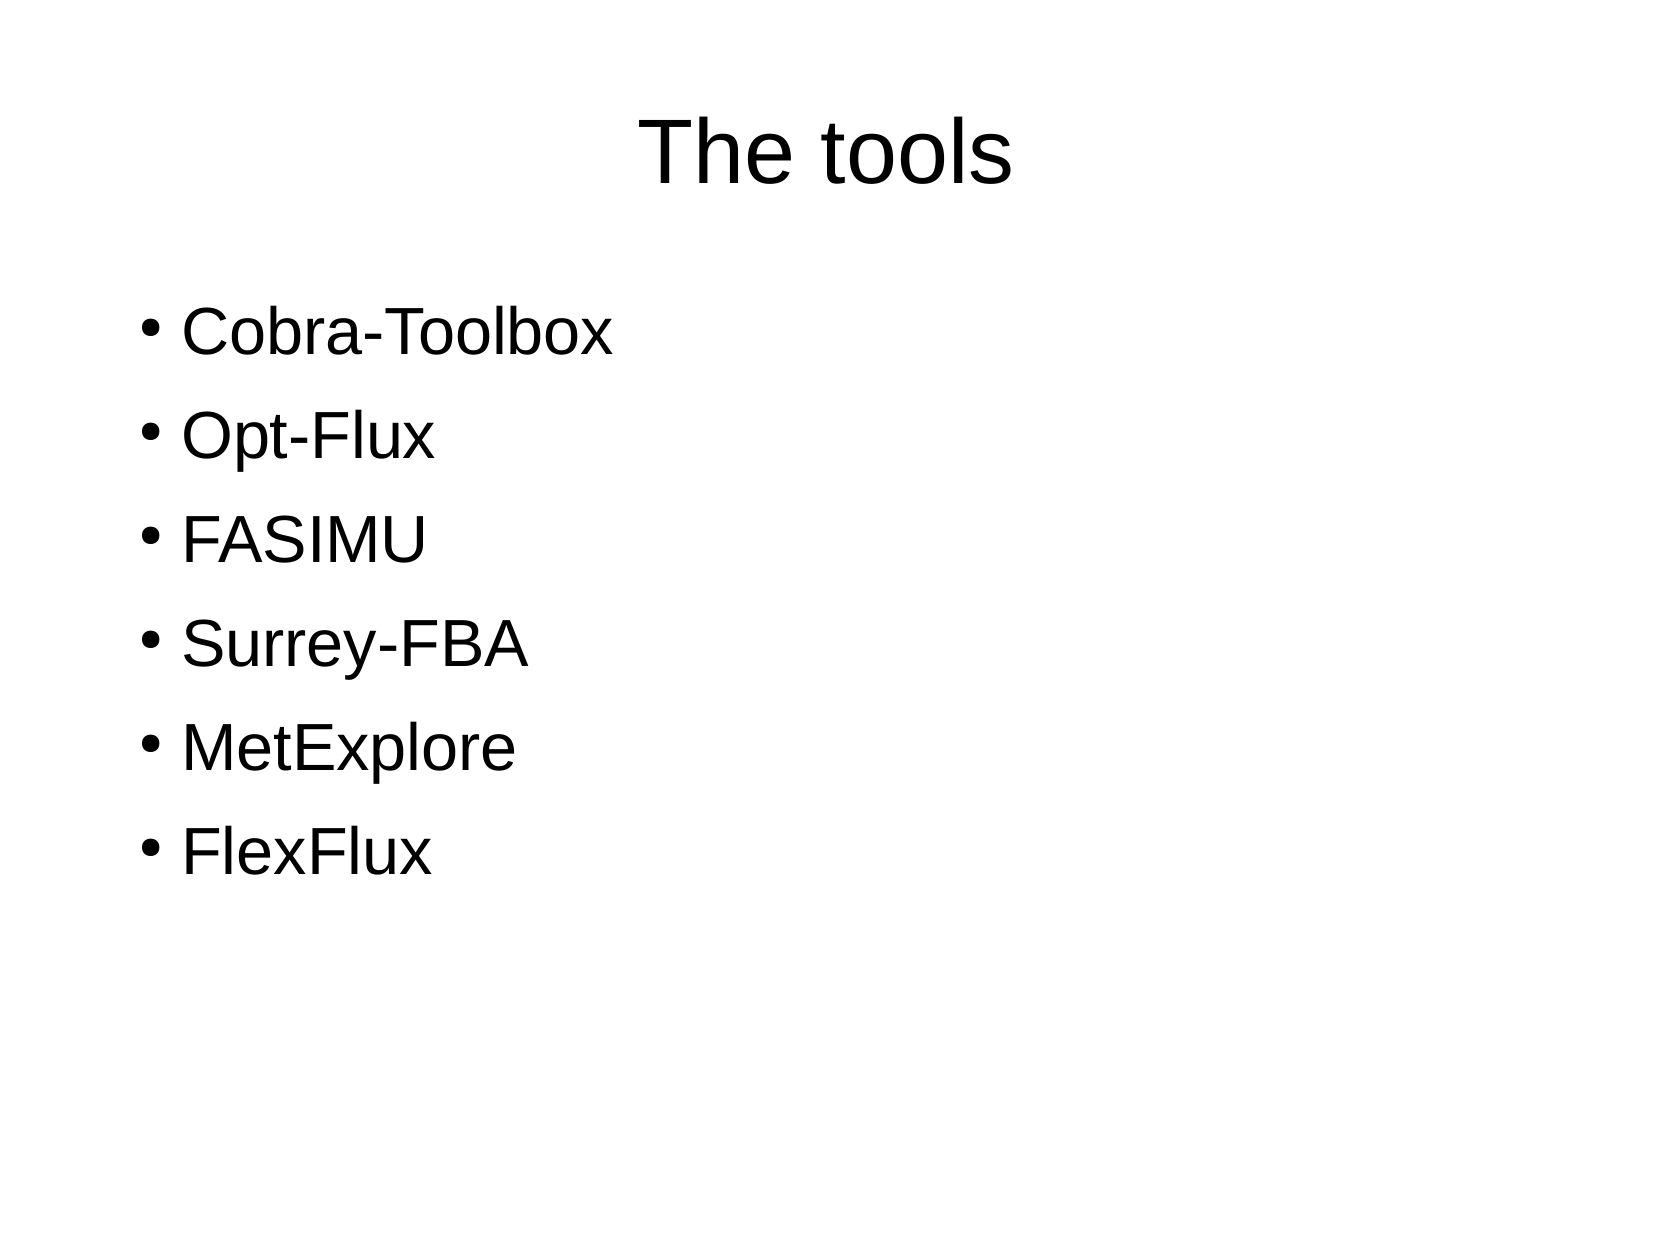

# The tools
 Cobra-Toolbox
 Opt-Flux
 FASIMU
 Surrey-FBA
 MetExplore
 FlexFlux